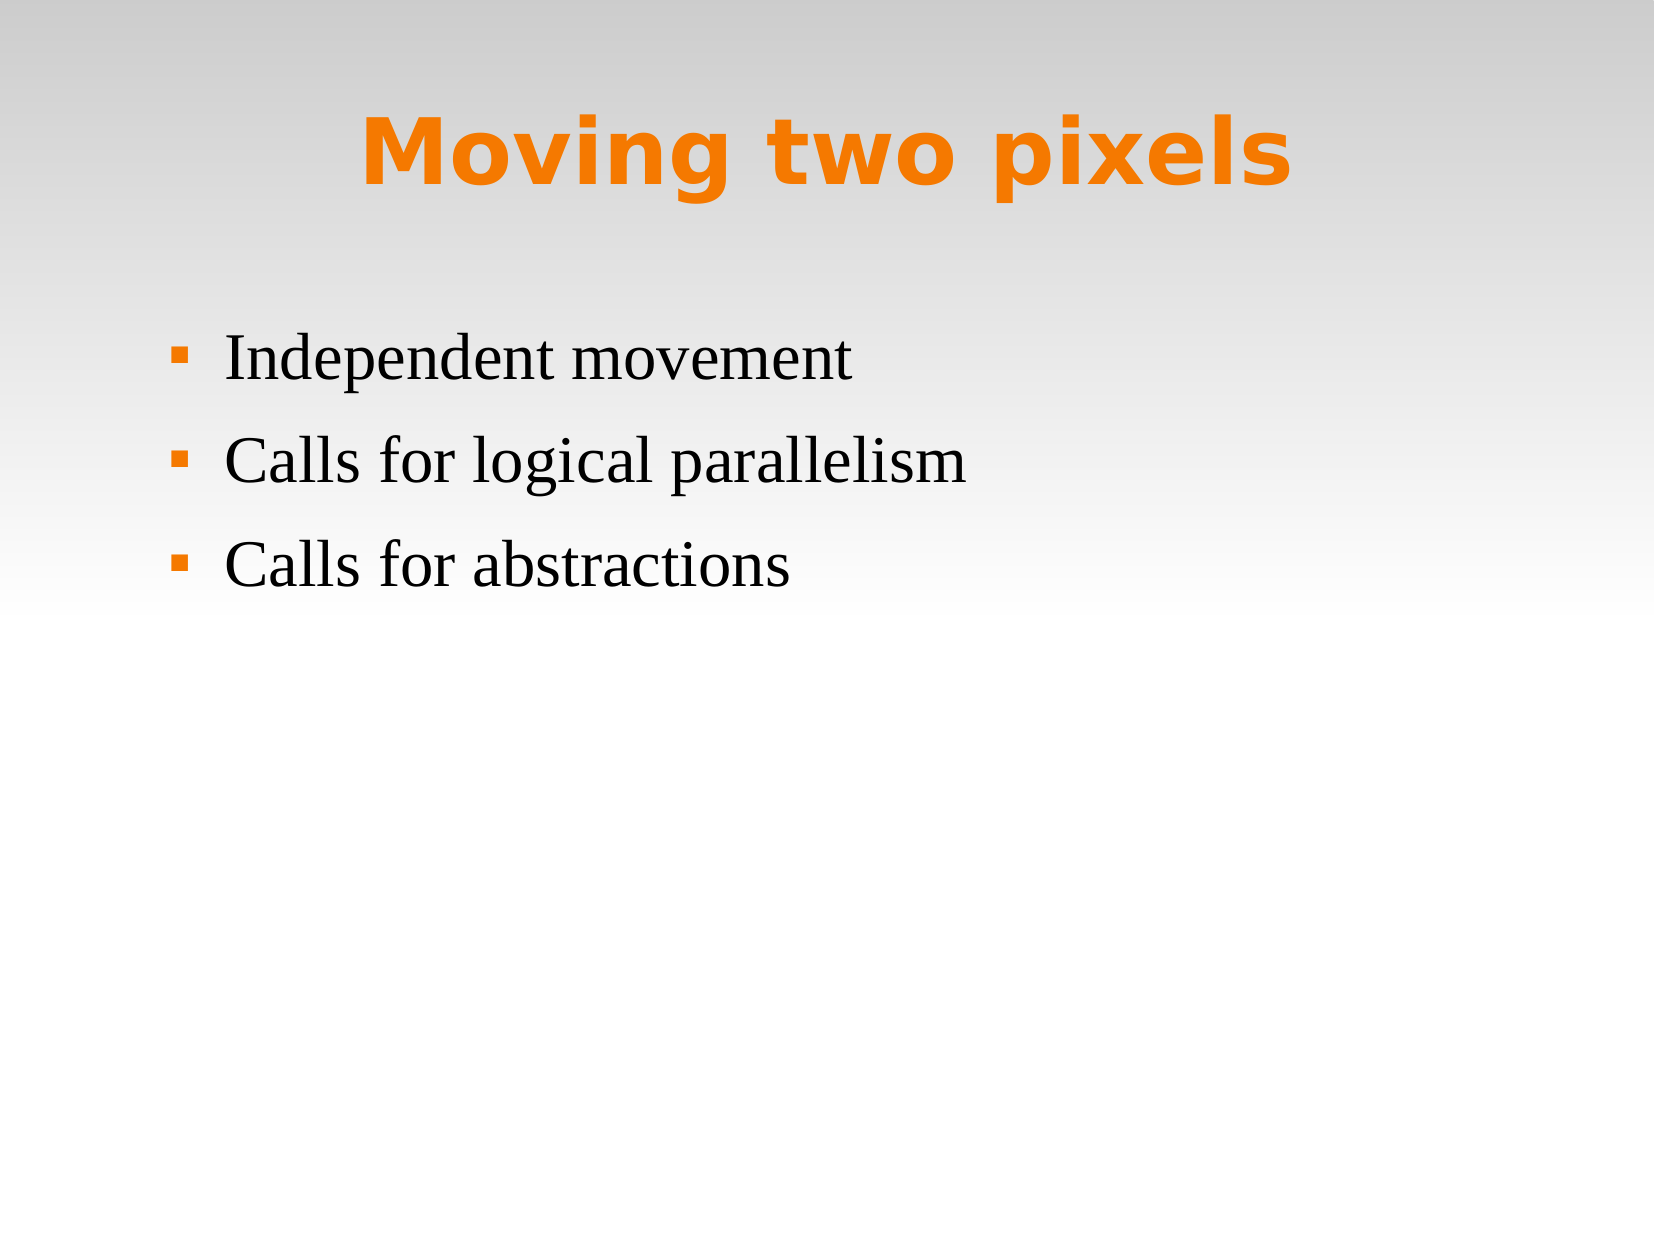

# Moving two pixels
Independent movement
Calls for logical parallelism
Calls for abstractions